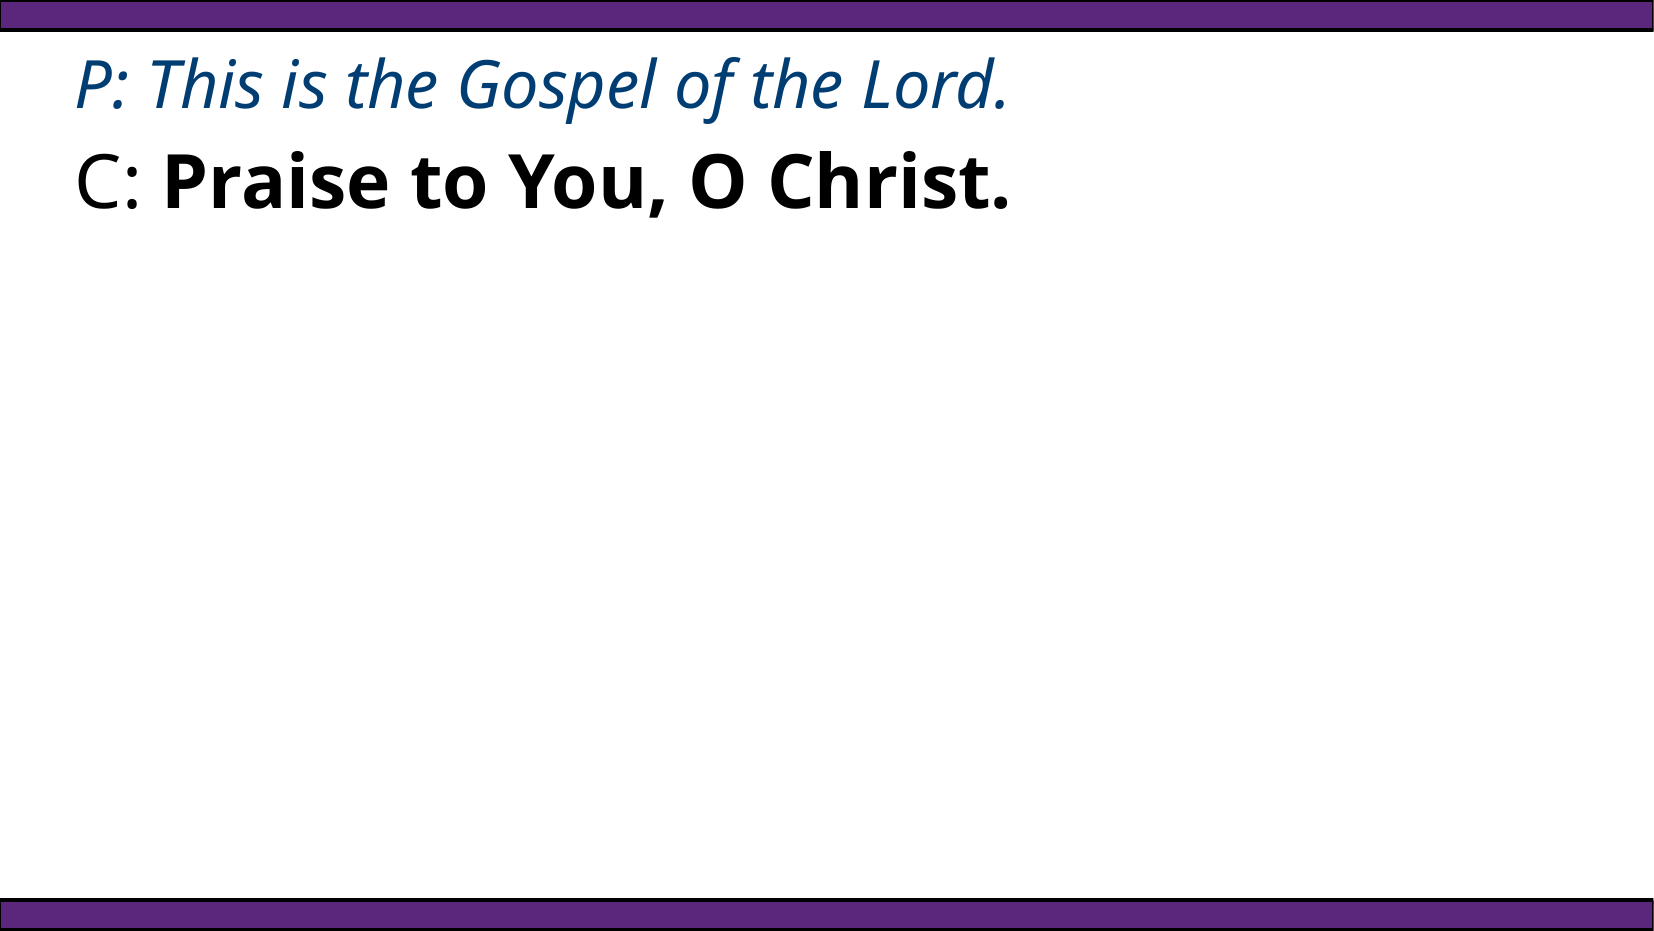

P: This is the Gospel of the Lord.
C: Praise to You, O Christ.